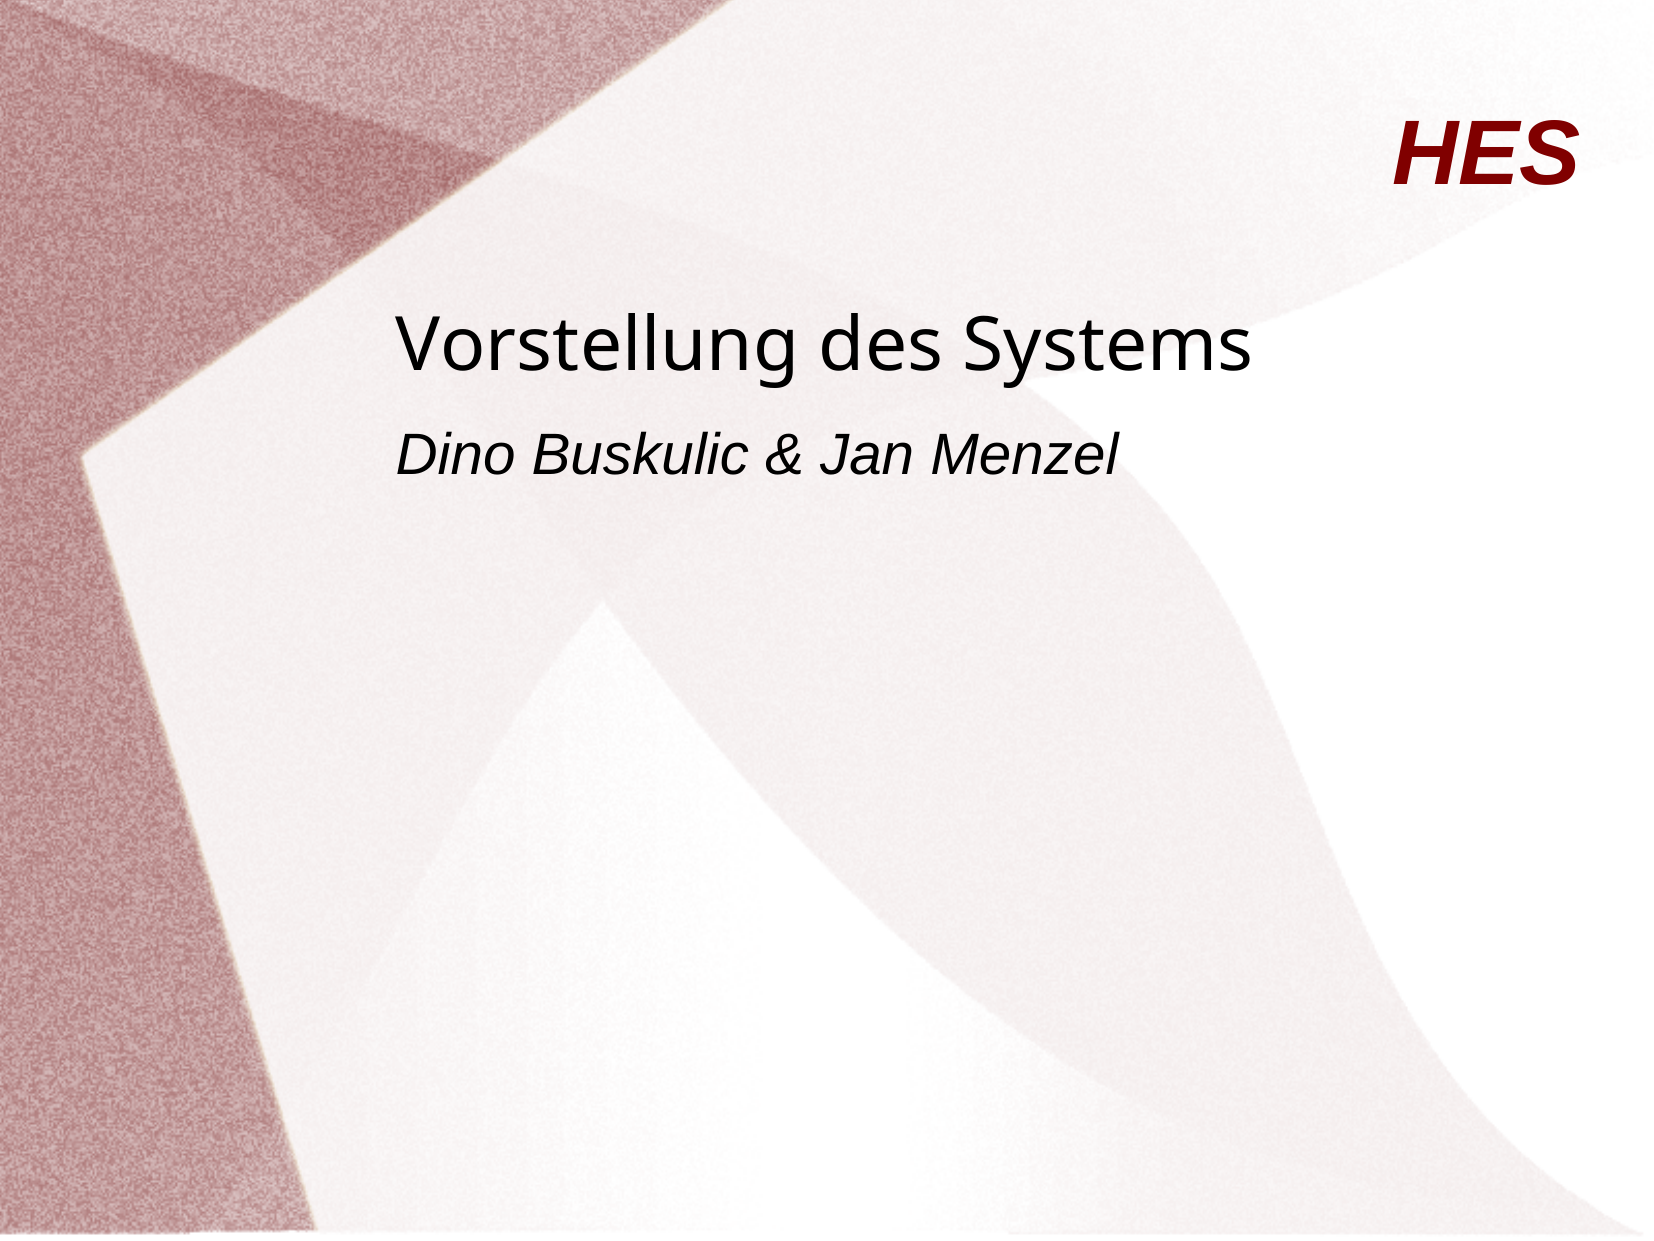

# HES
Vorstellung des Systems
Dino Buskulic & Jan Menzel